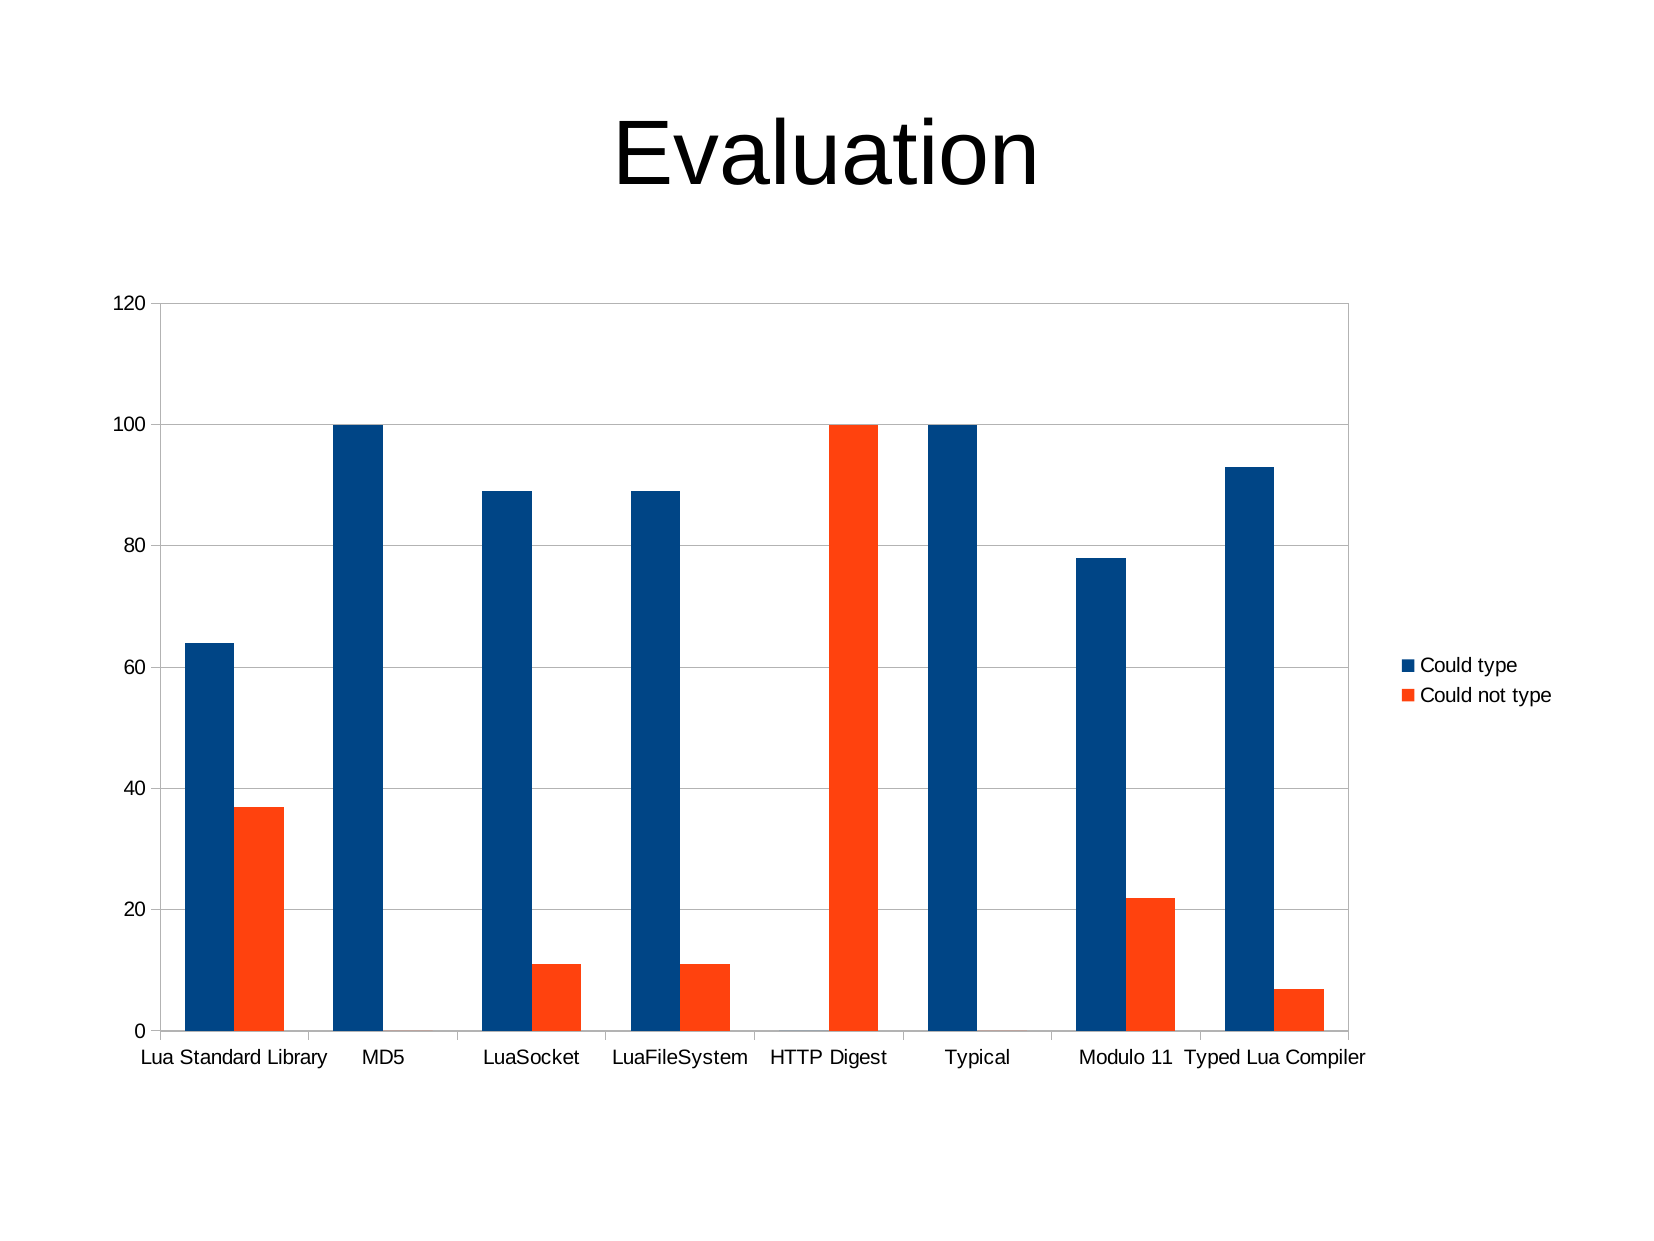

# Evaluation
### Chart
| Category | Could type | Could not type |
|---|---|---|
| Lua Standard Library | 64.0 | 37.0 |
| MD5 | 100.0 | 0.0 |
| LuaSocket | 89.0 | 11.0 |
| LuaFileSystem | 89.0 | 11.0 |
| HTTP Digest | 0.0 | 100.0 |
| Typical | 100.0 | 0.0 |
| Modulo 11 | 78.0 | 22.0 |
| Typed Lua Compiler | 93.0 | 7.0 |